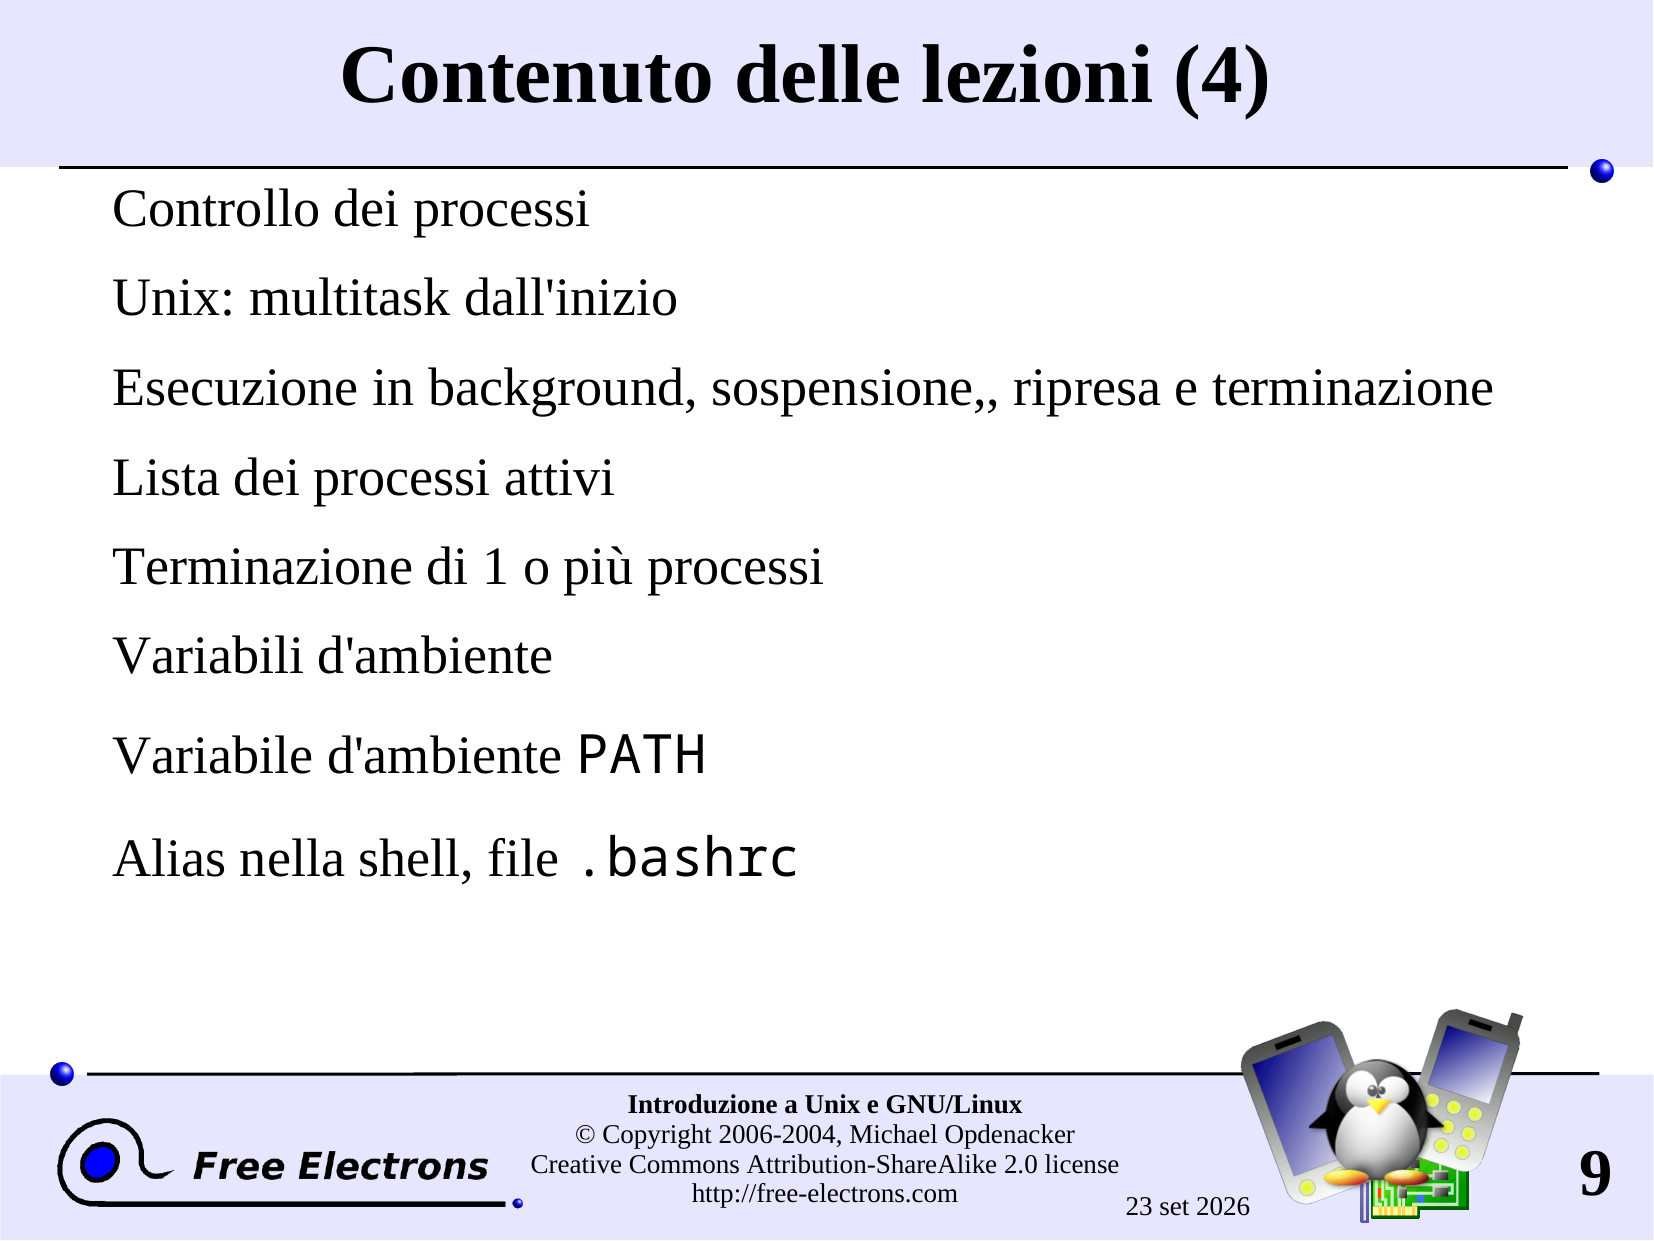

# Contenuto delle lezioni (4)
Controllo dei processi
Unix: multitask dall'inizio
Esecuzione in background, sospensione,, ripresa e terminazione
Lista dei processi attivi
Terminazione di 1 o più processi
Variabili d'ambiente
Variabile d'ambiente PATH
Alias nella shell, file .bashrc